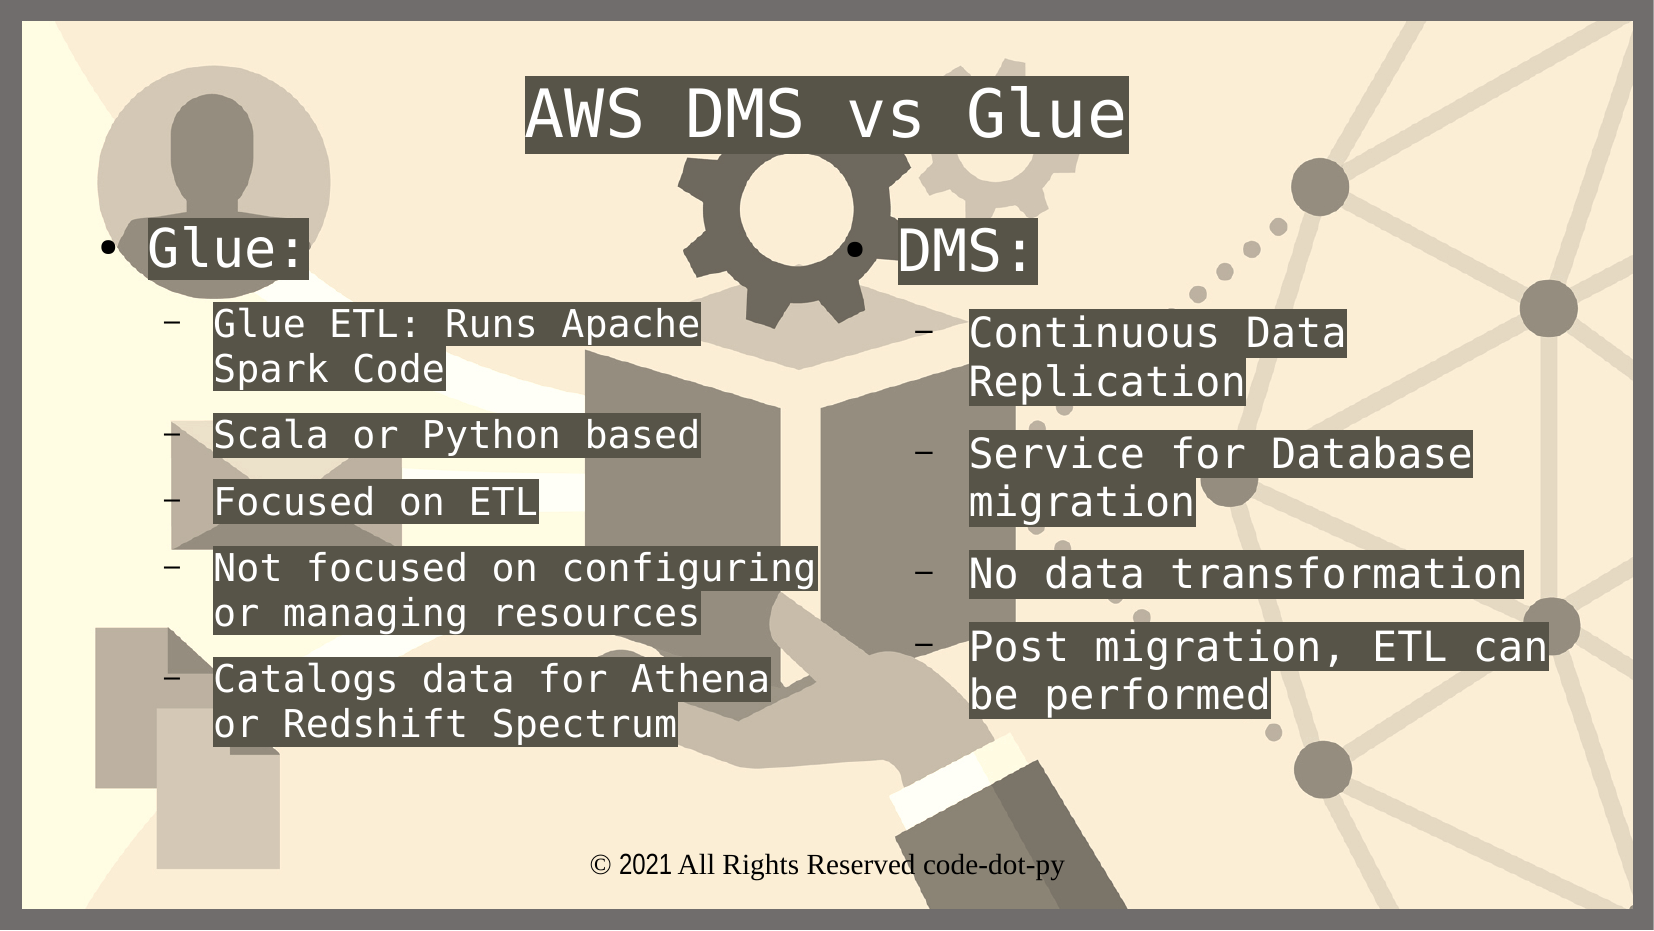

# AWS DMS vs Glue
Glue:
Glue ETL: Runs Apache Spark Code
Scala or Python based
Focused on ETL
Not focused on configuring or managing resources
Catalogs data for Athena or Redshift Spectrum
DMS:
Continuous Data Replication
Service for Database migration
No data transformation
Post migration, ETL can be performed